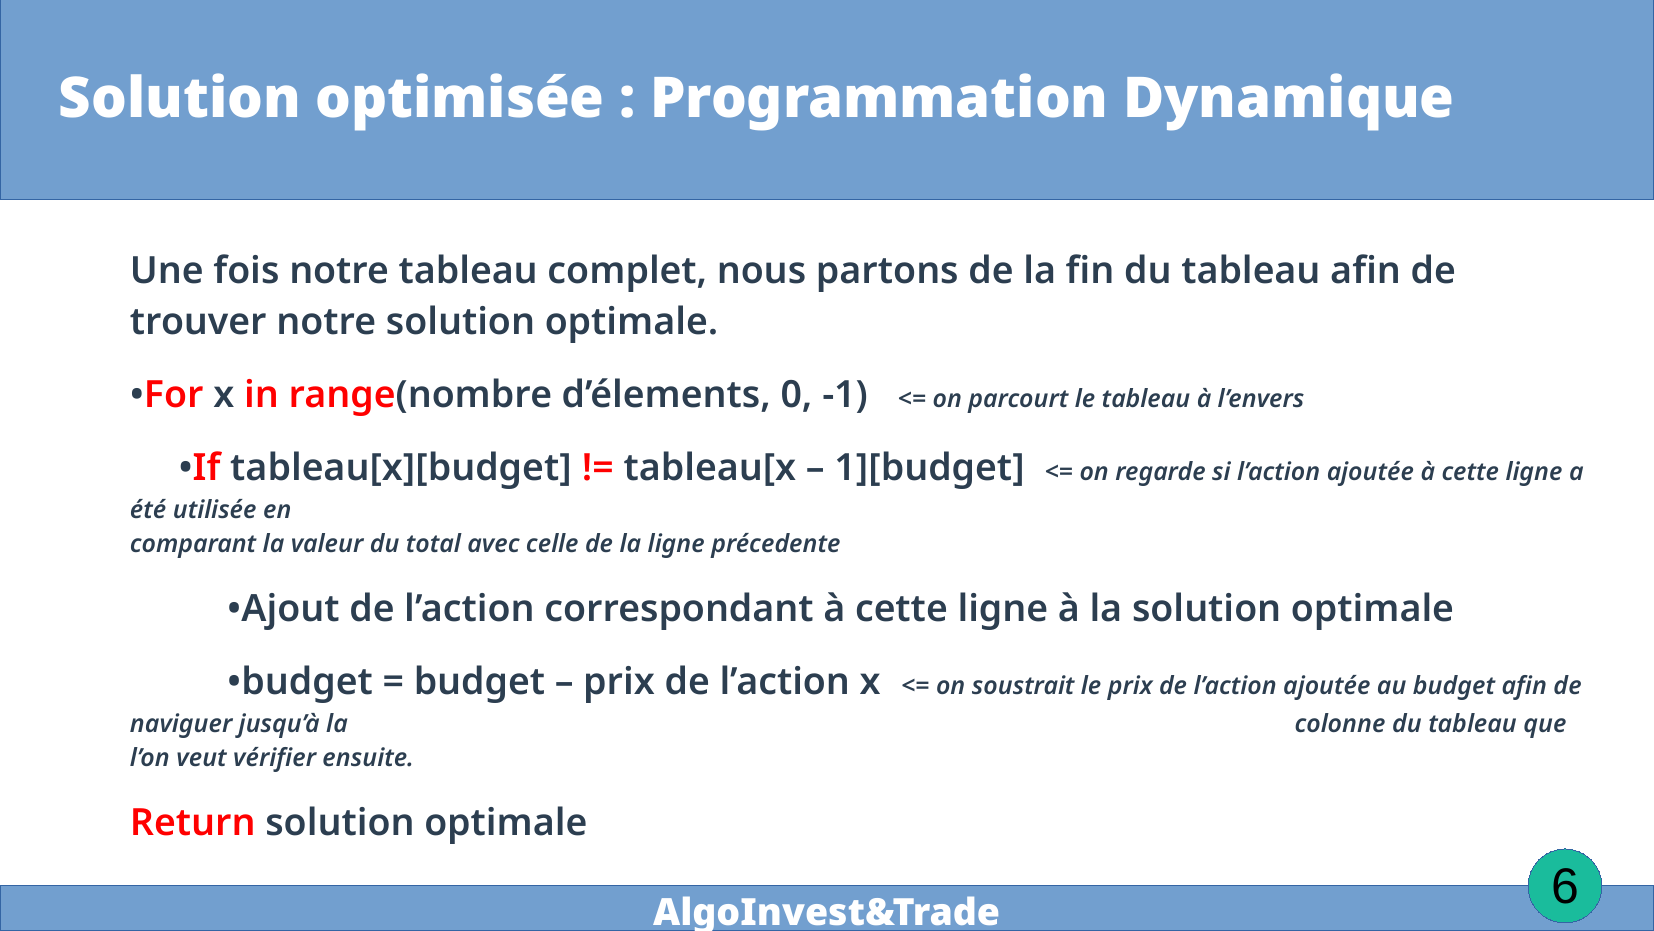

# Solution optimisée : Programmation Dynamique
Une fois notre tableau complet, nous partons de la fin du tableau afin de trouver notre solution optimale.
•For x in range(nombre d’élements, 0, -1) <= on parcourt le tableau à l’envers
 •If tableau[x][budget] != tableau[x – 1][budget] <= on regarde si l’action ajoutée à cette ligne a été utilisée en comparant la valeur du total avec celle de la ligne précedente
 •Ajout de l’action correspondant à cette ligne à la solution optimale
 •budget = budget – prix de l’action x <= on soustrait le prix de l’action ajoutée au budget afin de naviguer jusqu’à la colonne du tableau que l’on veut vérifier ensuite.
Return solution optimale
AlgoInvest&Trade